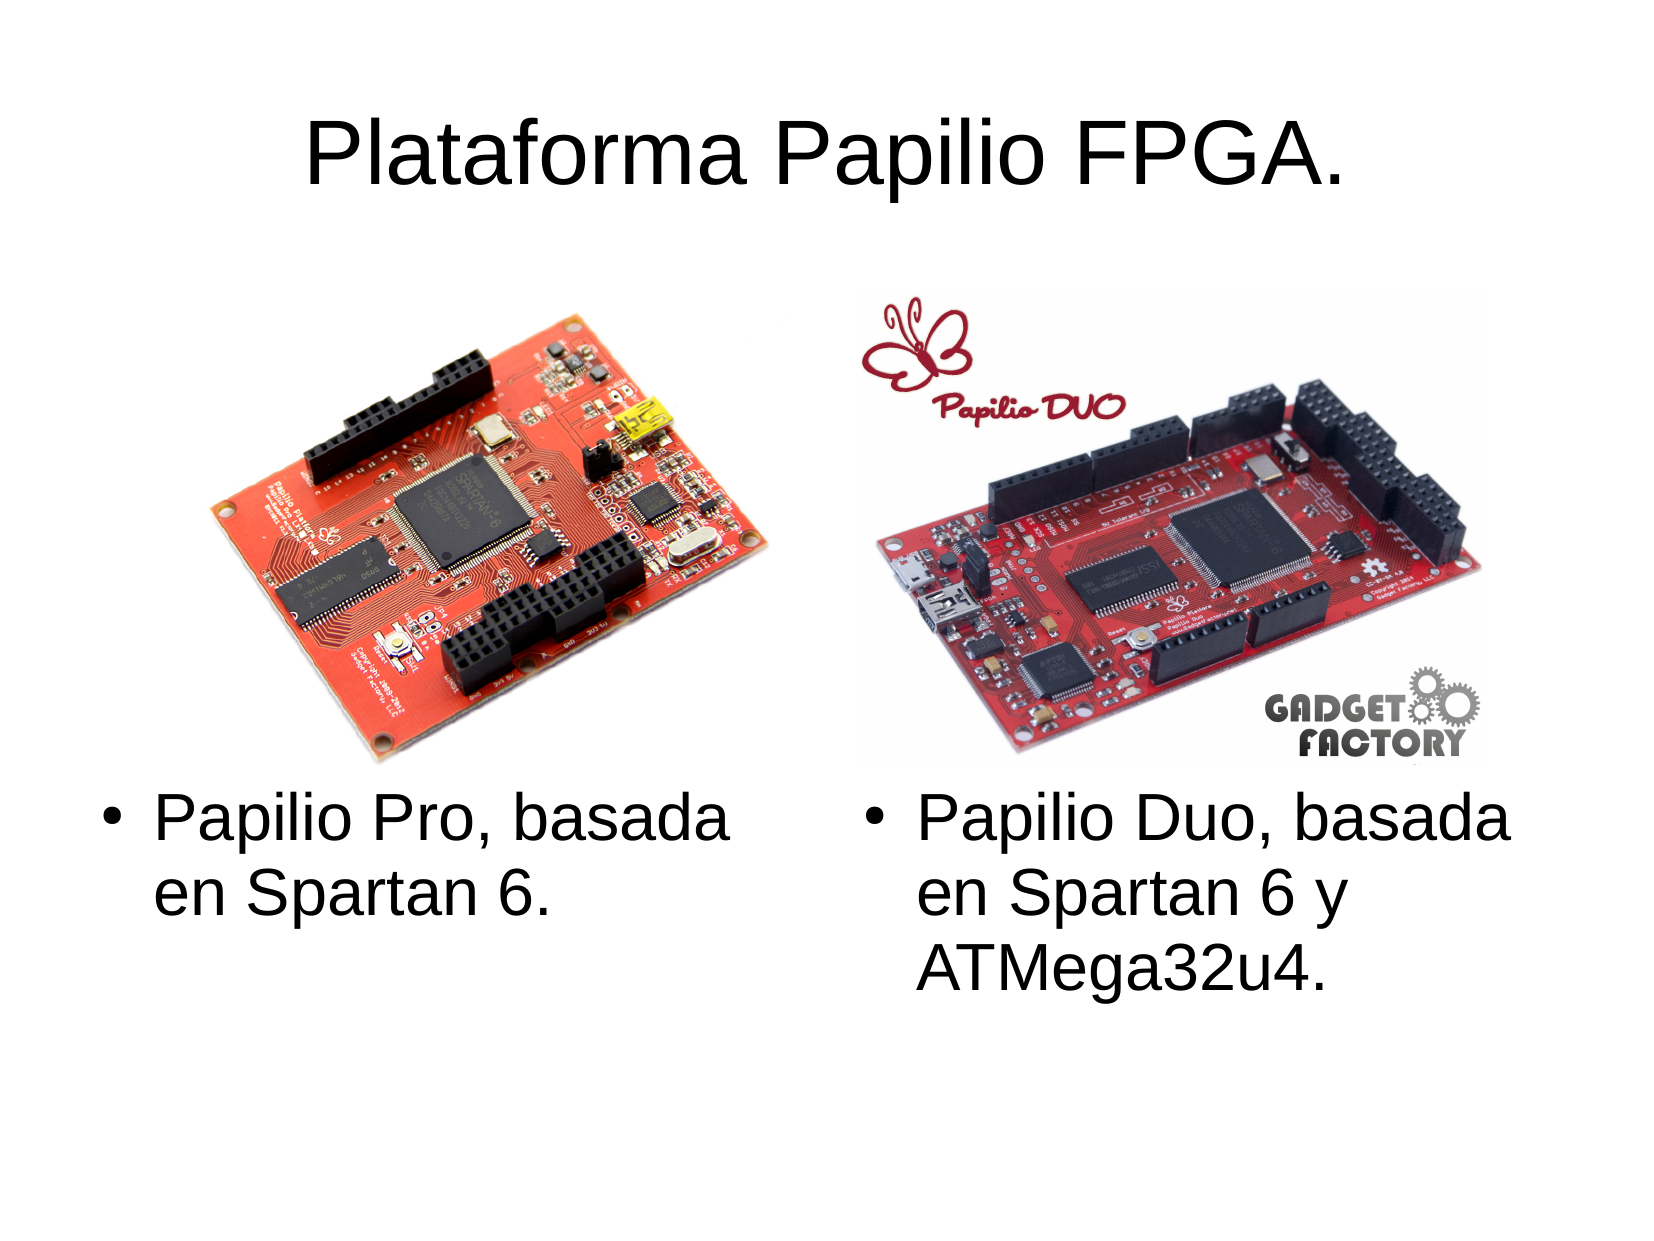

# Plataforma Papilio FPGA.
Papilio Pro, basada en Spartan 6.
Papilio Duo, basada en Spartan 6 y ATMega32u4.